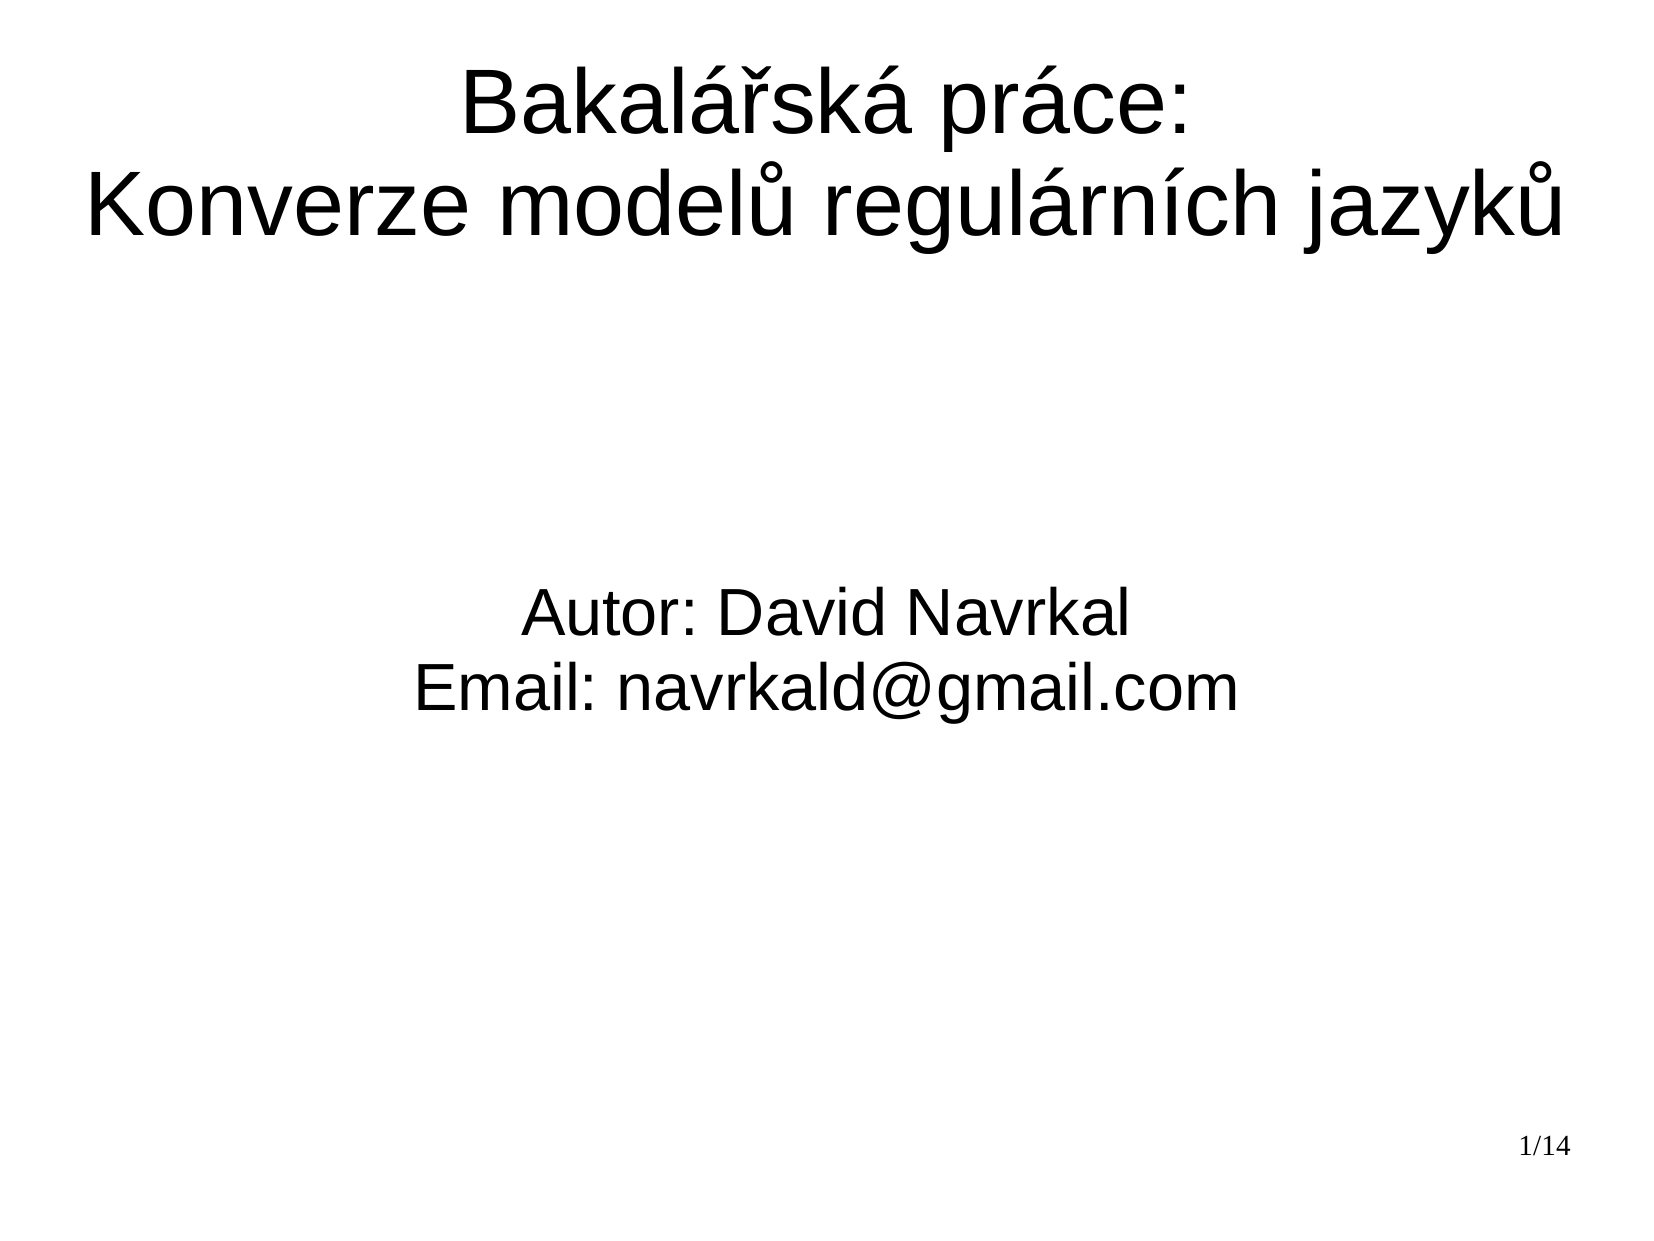

# Bakalářská práce: Konverze modelů regulárních jazyků
Autor: David Navrkal
Email: navrkald@gmail.com
1